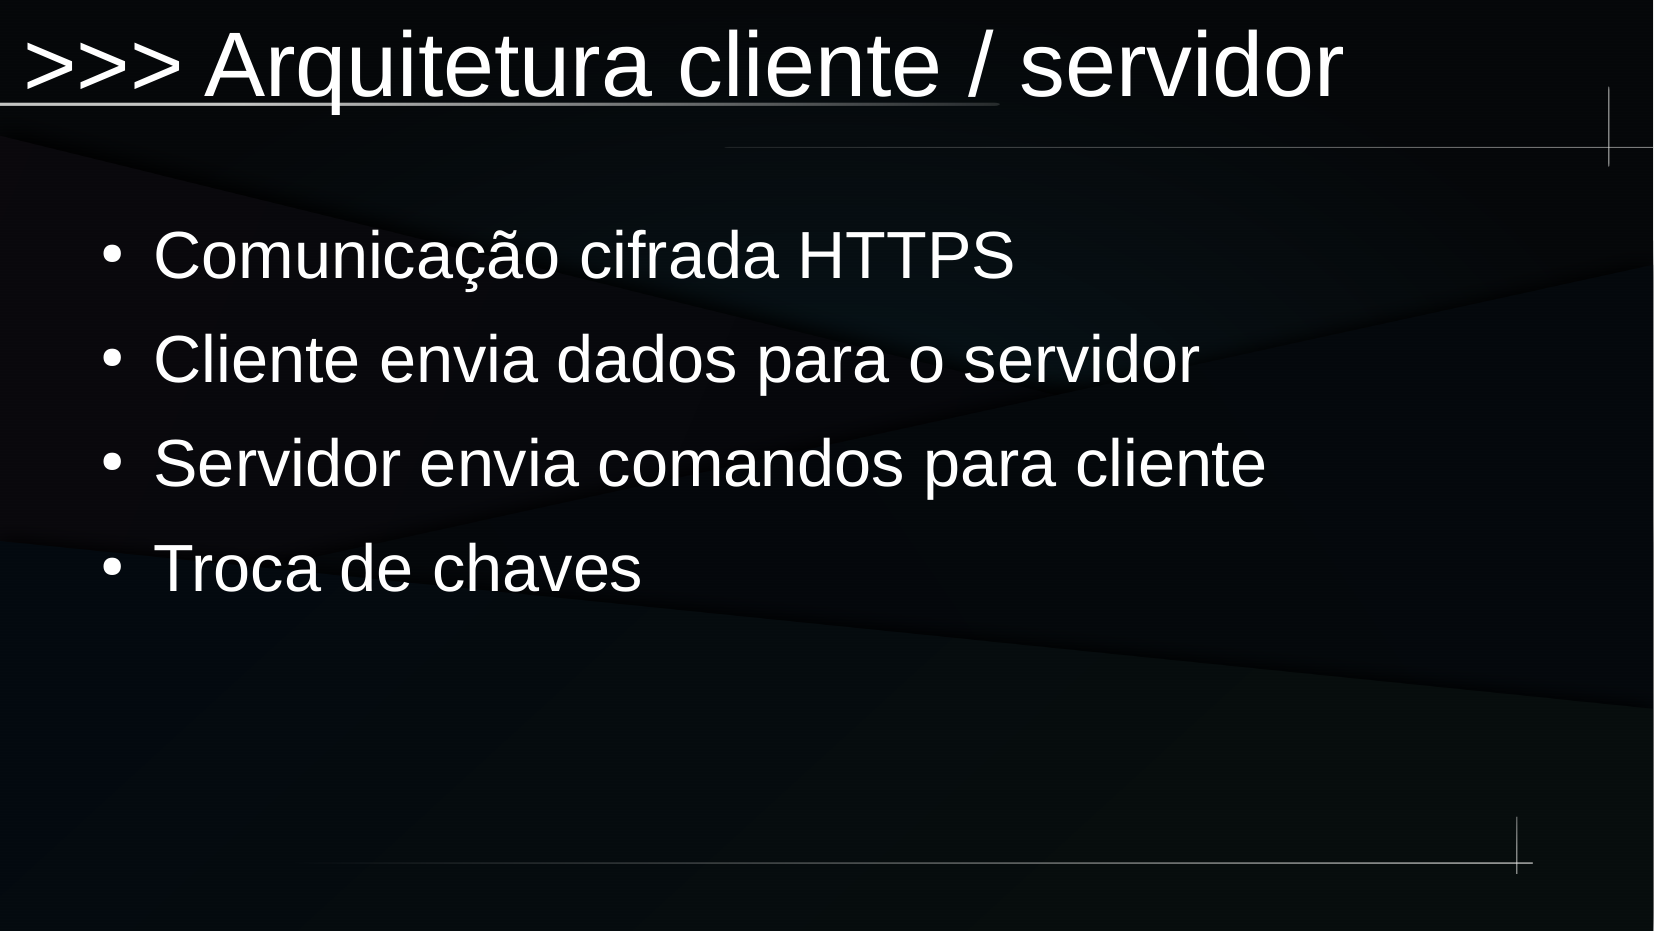

# >>> Arquitetura cliente / servidor
Comunicação cifrada HTTPS
Cliente envia dados para o servidor
Servidor envia comandos para cliente
Troca de chaves